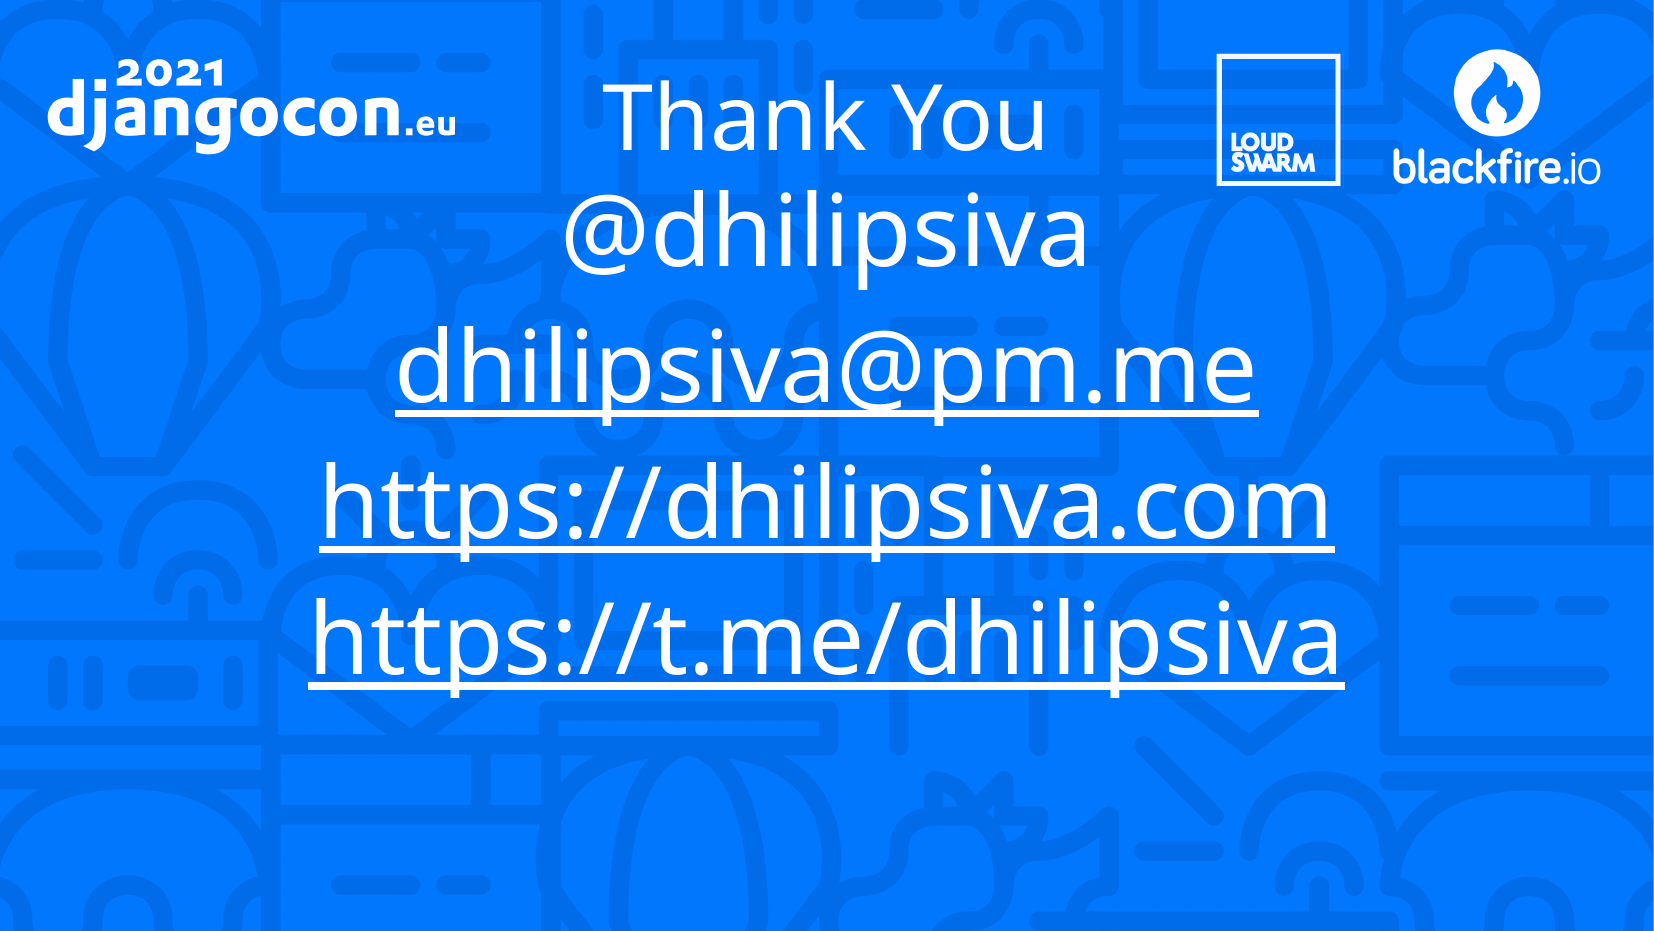

# Thank You
@dhilipsiva
dhilipsiva@pm.me
https://dhilipsiva.com
https://t.me/dhilipsiva